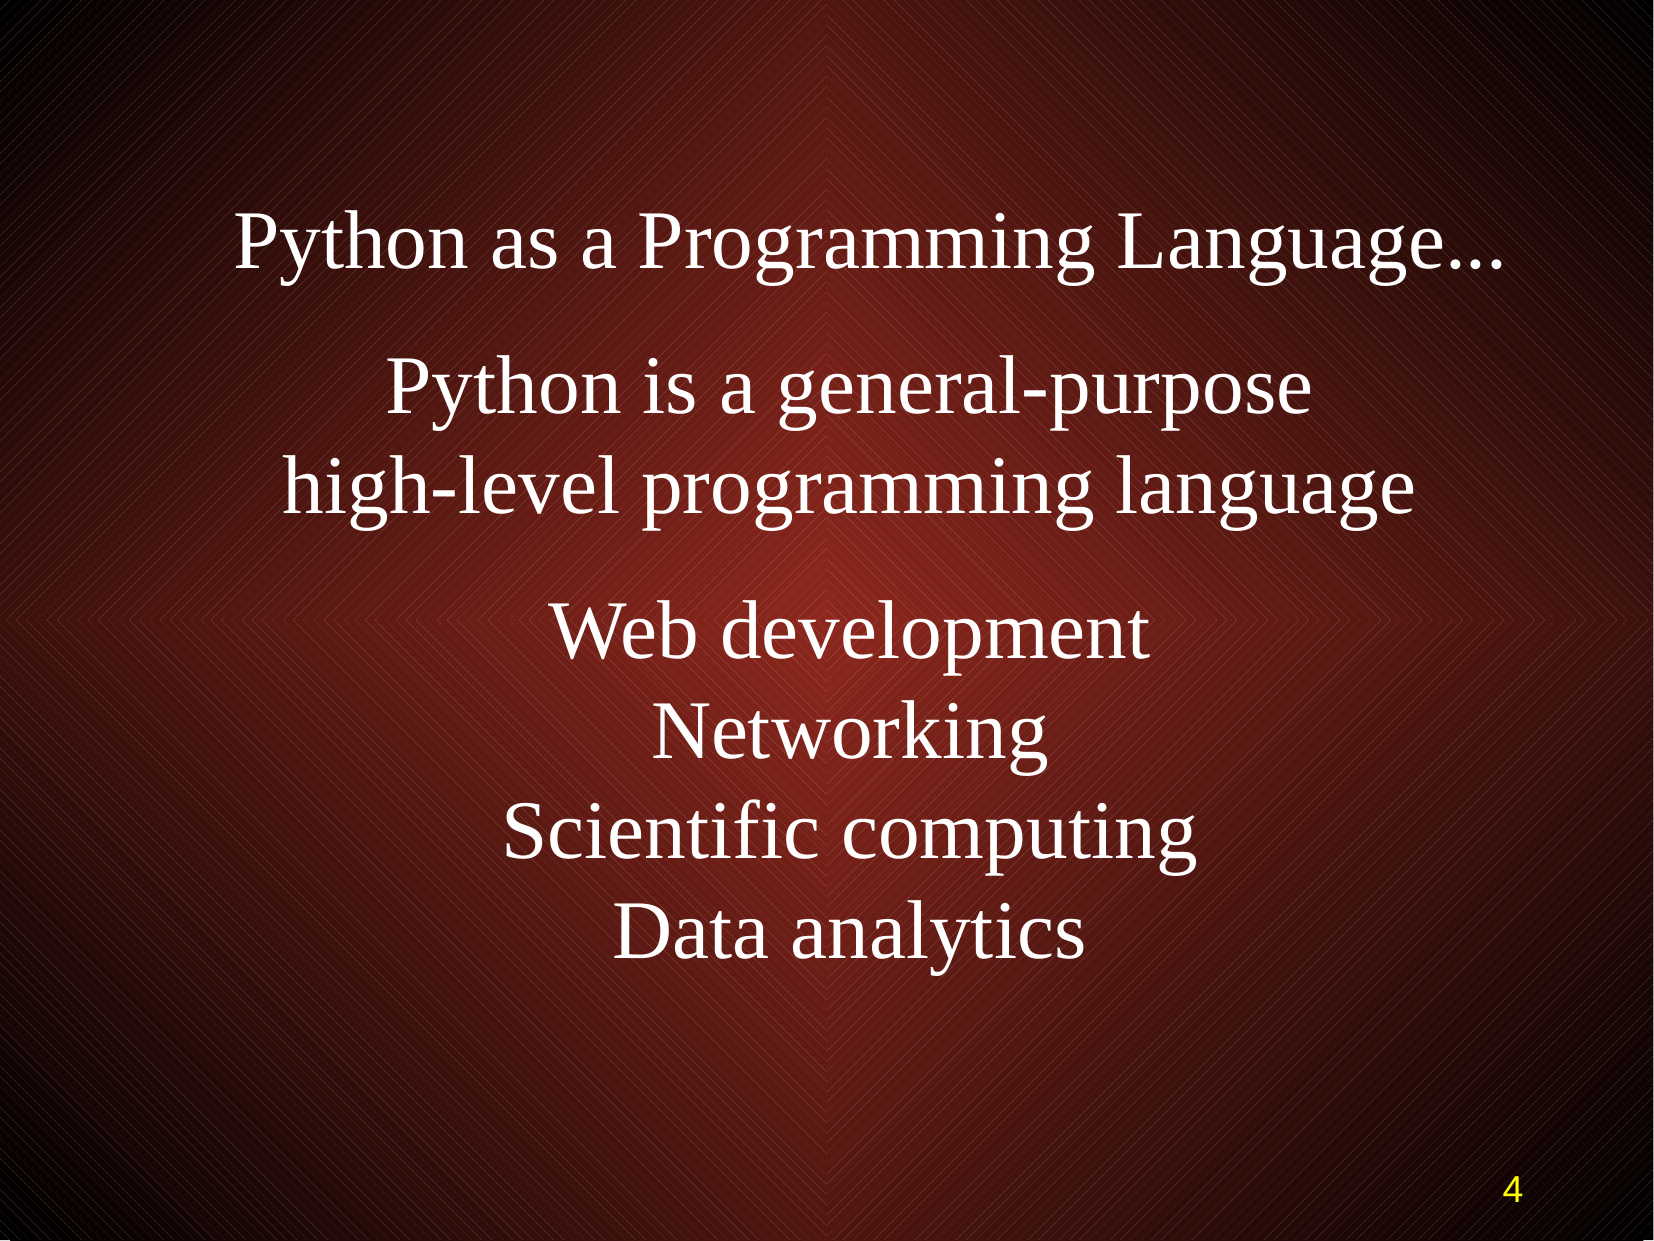

Python as a Programming Language...
Python is a general-purpose
high-level programming language
Web development
Networking
Scientific computing
Data analytics